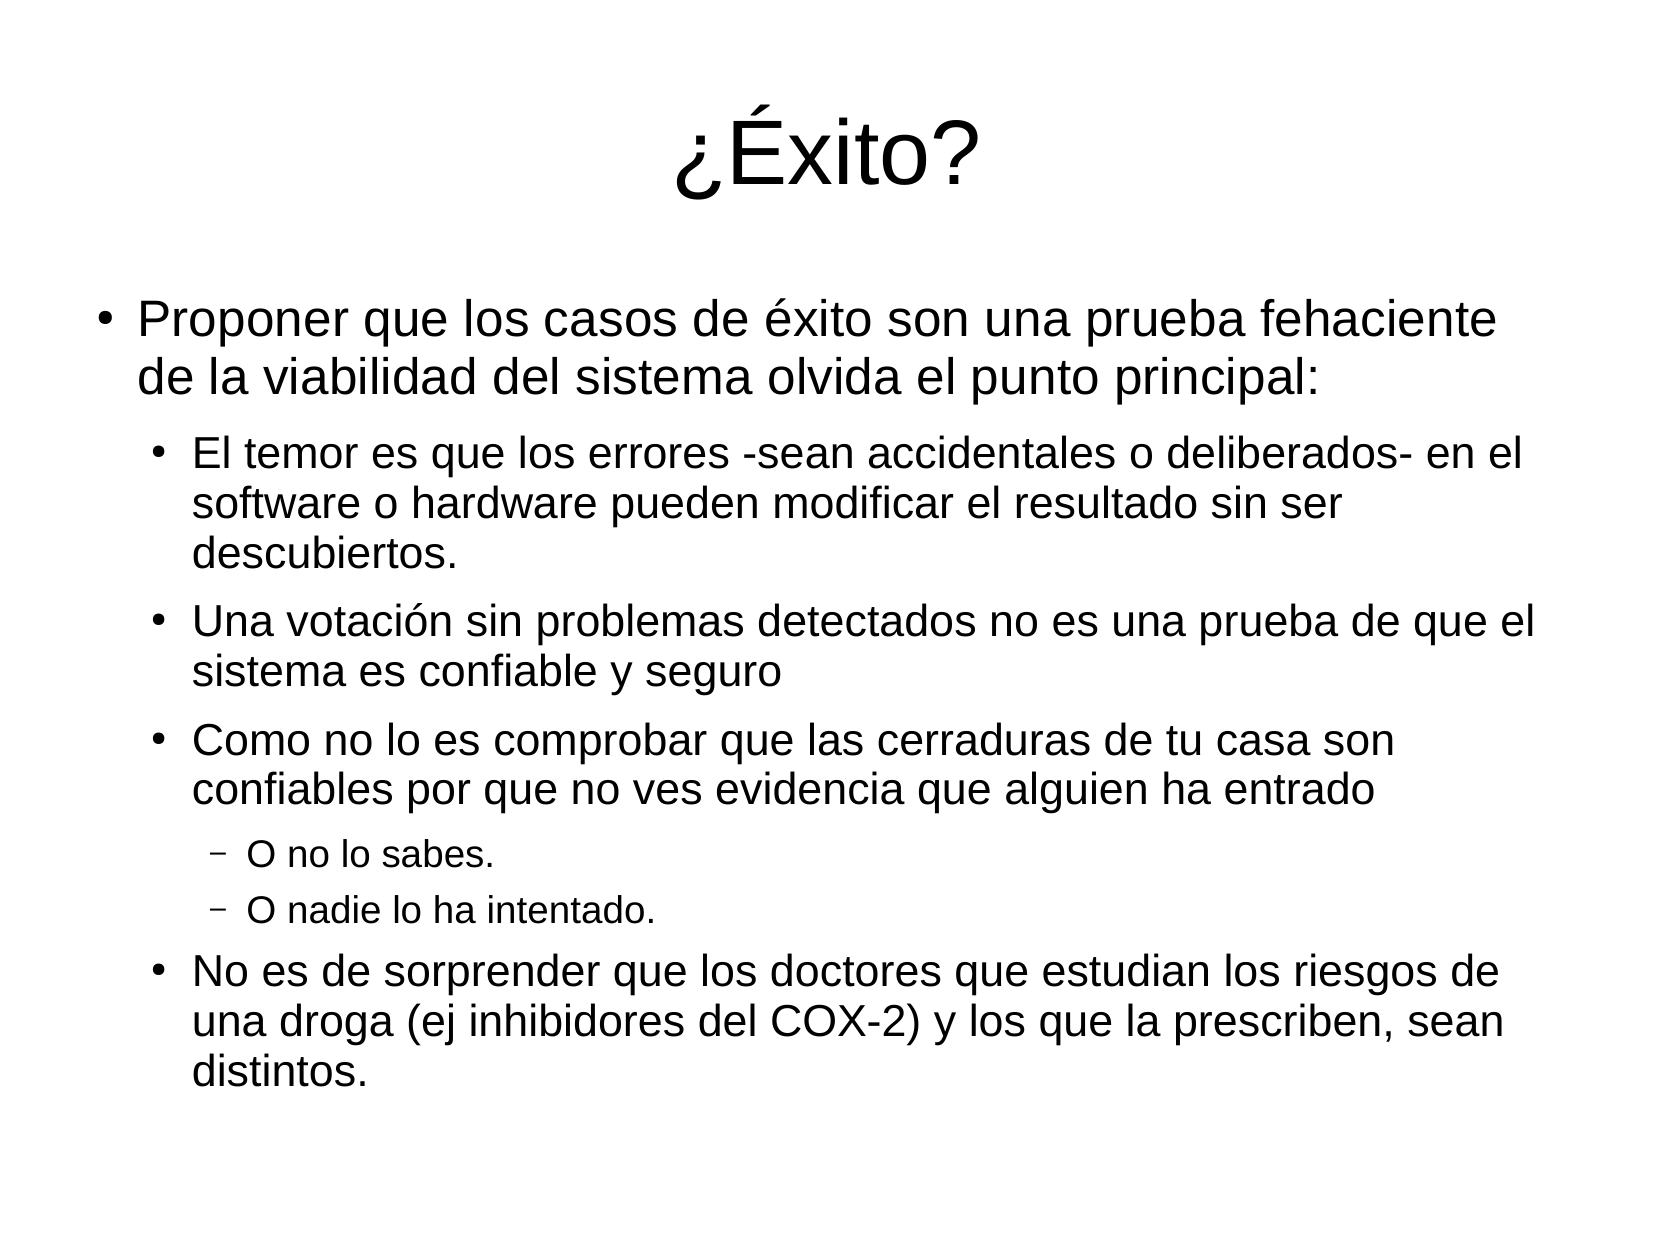

# ¿Éxito?
Proponer que los casos de éxito son una prueba fehaciente de la viabilidad del sistema olvida el punto principal:
El temor es que los errores -sean accidentales o deliberados- en el software o hardware pueden modificar el resultado sin ser descubiertos.
Una votación sin problemas detectados no es una prueba de que el sistema es confiable y seguro
Como no lo es comprobar que las cerraduras de tu casa son confiables por que no ves evidencia que alguien ha entrado
O no lo sabes.
O nadie lo ha intentado.
No es de sorprender que los doctores que estudian los riesgos de una droga (ej inhibidores del COX-2) y los que la prescriben, sean distintos.